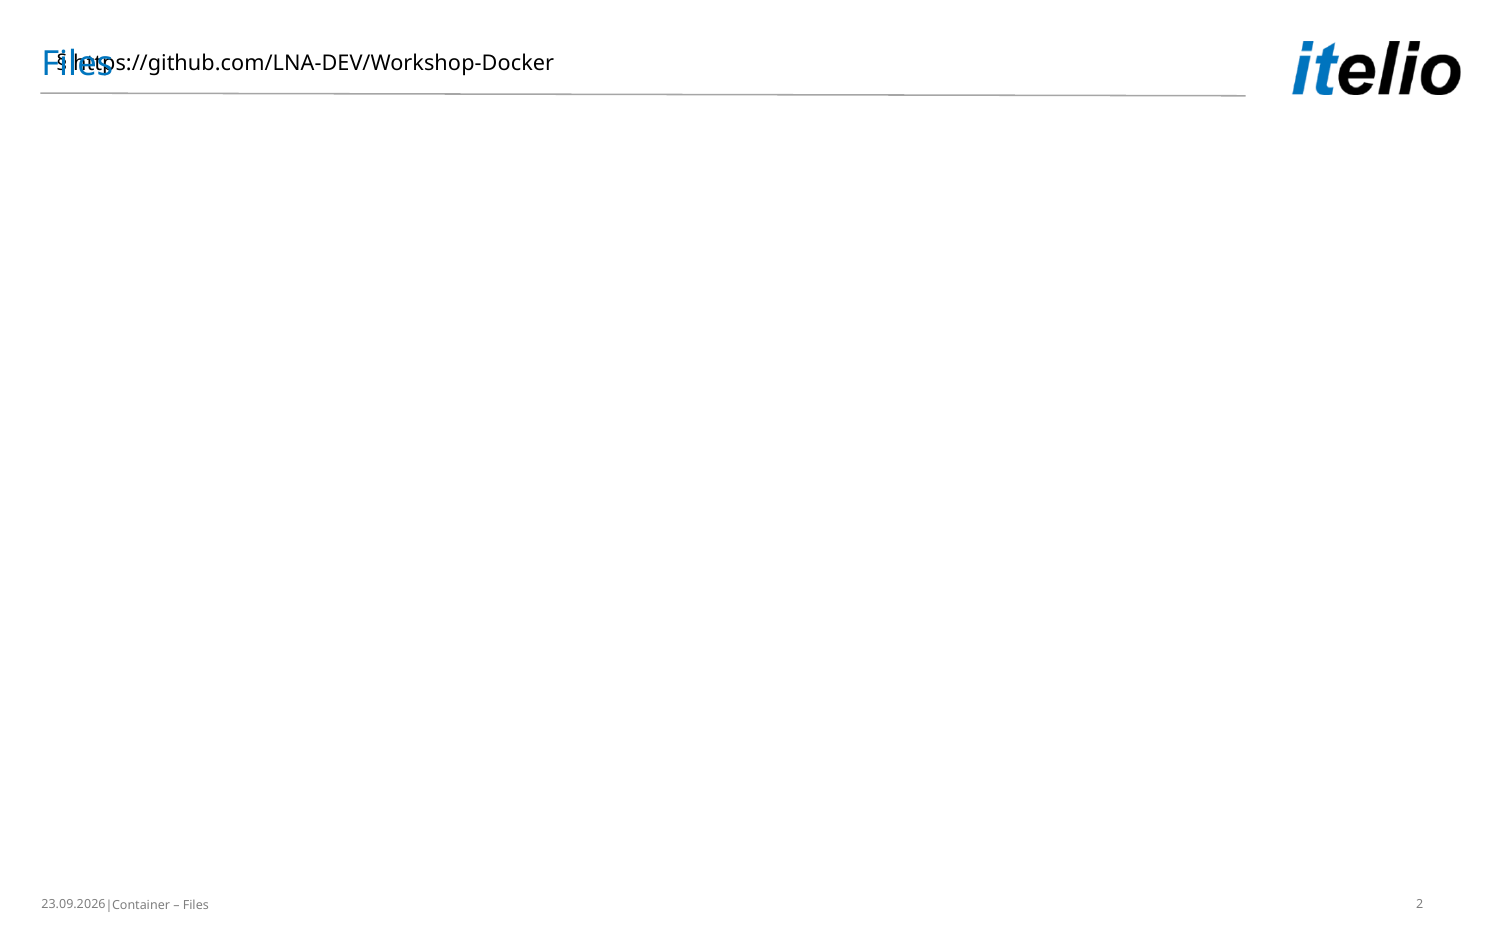

# https://github.com/LNA-DEV/Workshop-Docker
Files
Container – Files
2